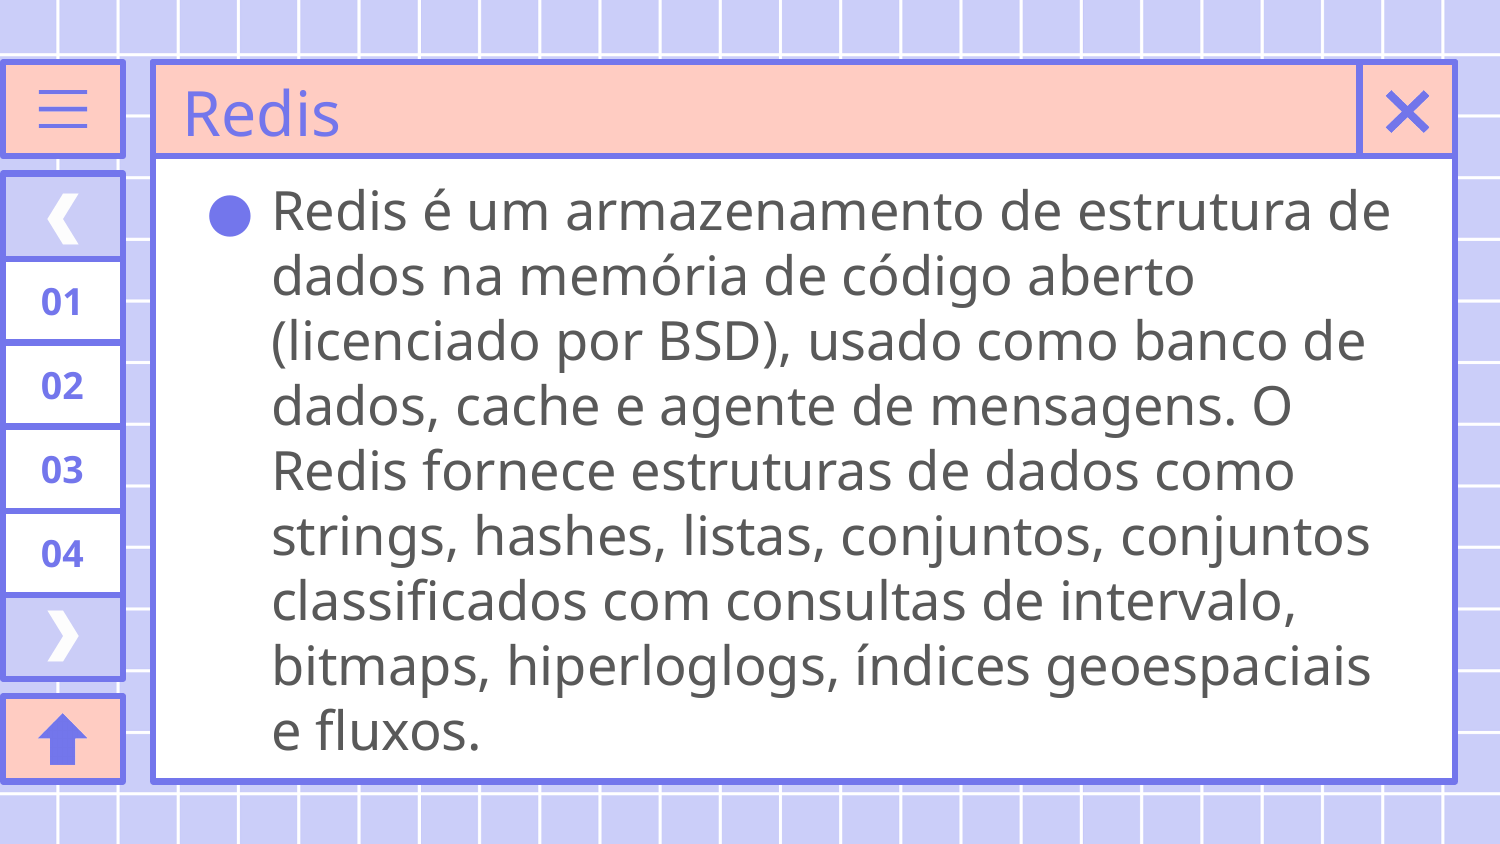

# Redis
Redis é um armazenamento de estrutura de dados na memória de código aberto (licenciado por BSD), usado como banco de dados, cache e agente de mensagens. O Redis fornece estruturas de dados como strings, hashes, listas, conjuntos, conjuntos classificados com consultas de intervalo, bitmaps, hiperloglogs, índices geoespaciais e fluxos.
01
02
03
04